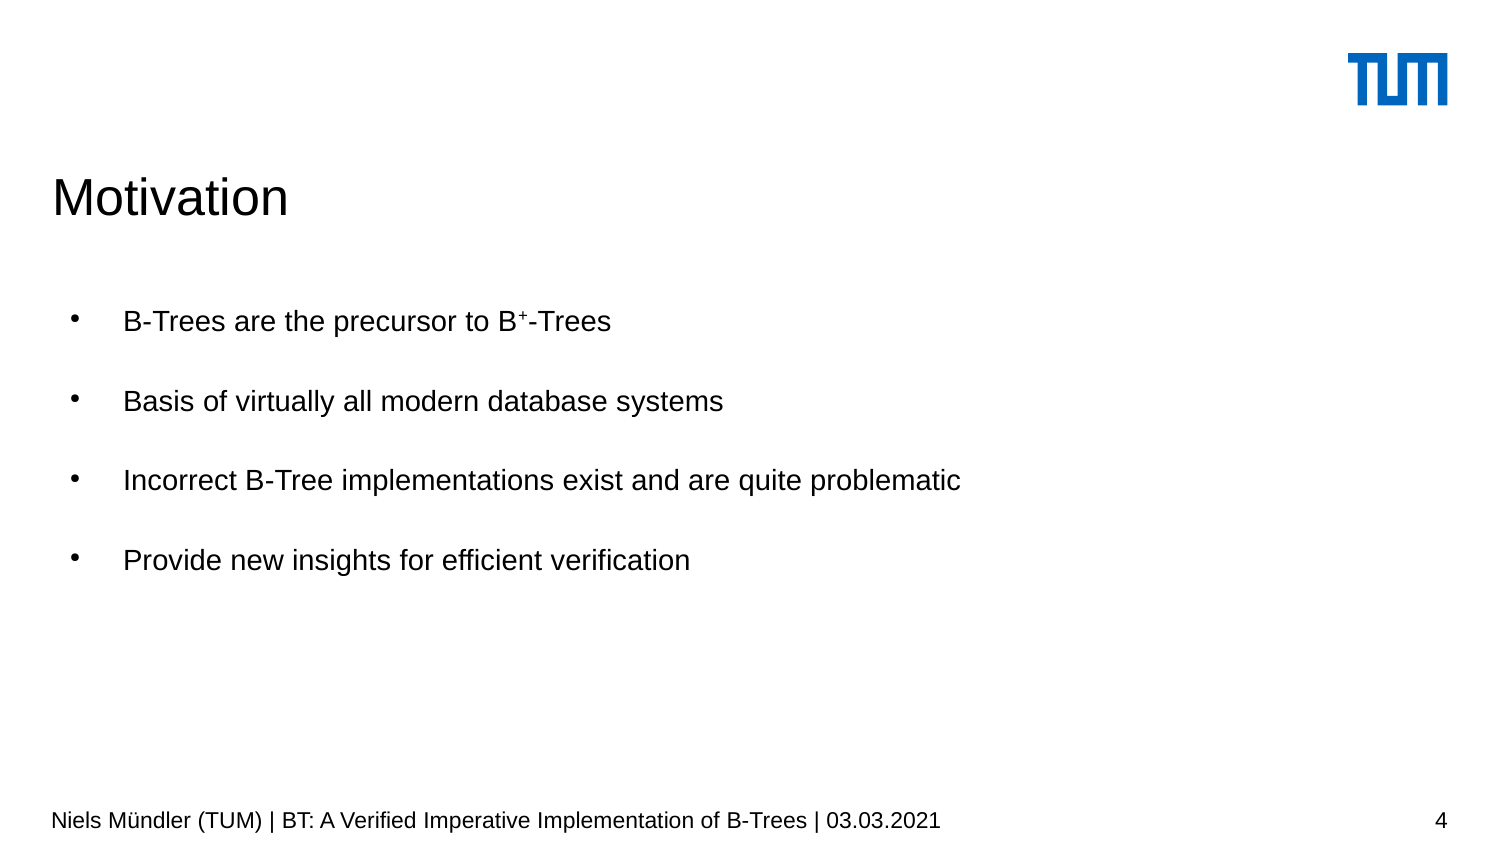

Motivation
# B-Trees are the precursor to B+-Trees
Basis of virtually all modern database systems
Incorrect B-Tree implementations exist and are quite problematic
Provide new insights for efficient verification
Niels Mündler (TUM) | BT: A Verified Imperative Implementation of B-Trees
4